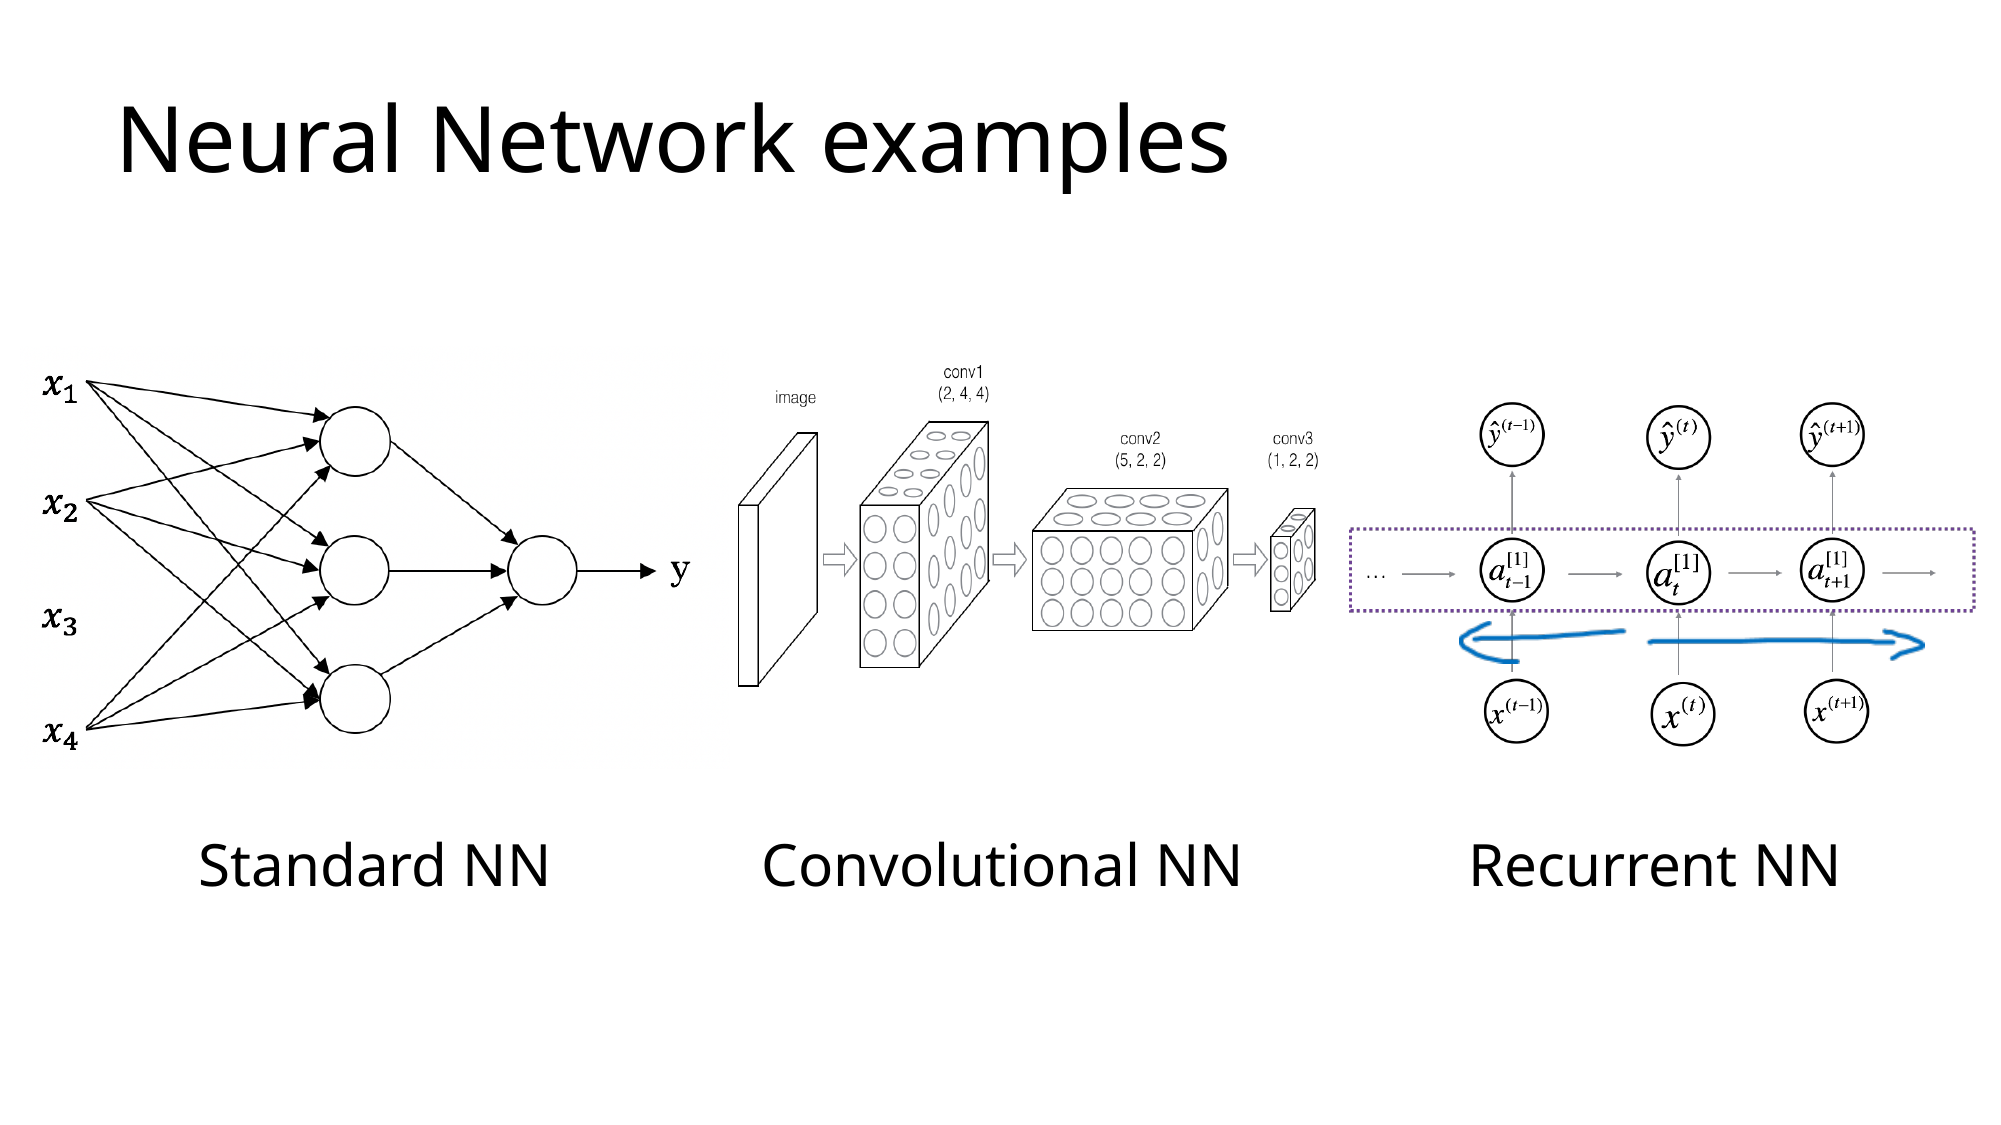

Neural Network examples
Standard NN
Convolutional NN
Recurrent NN